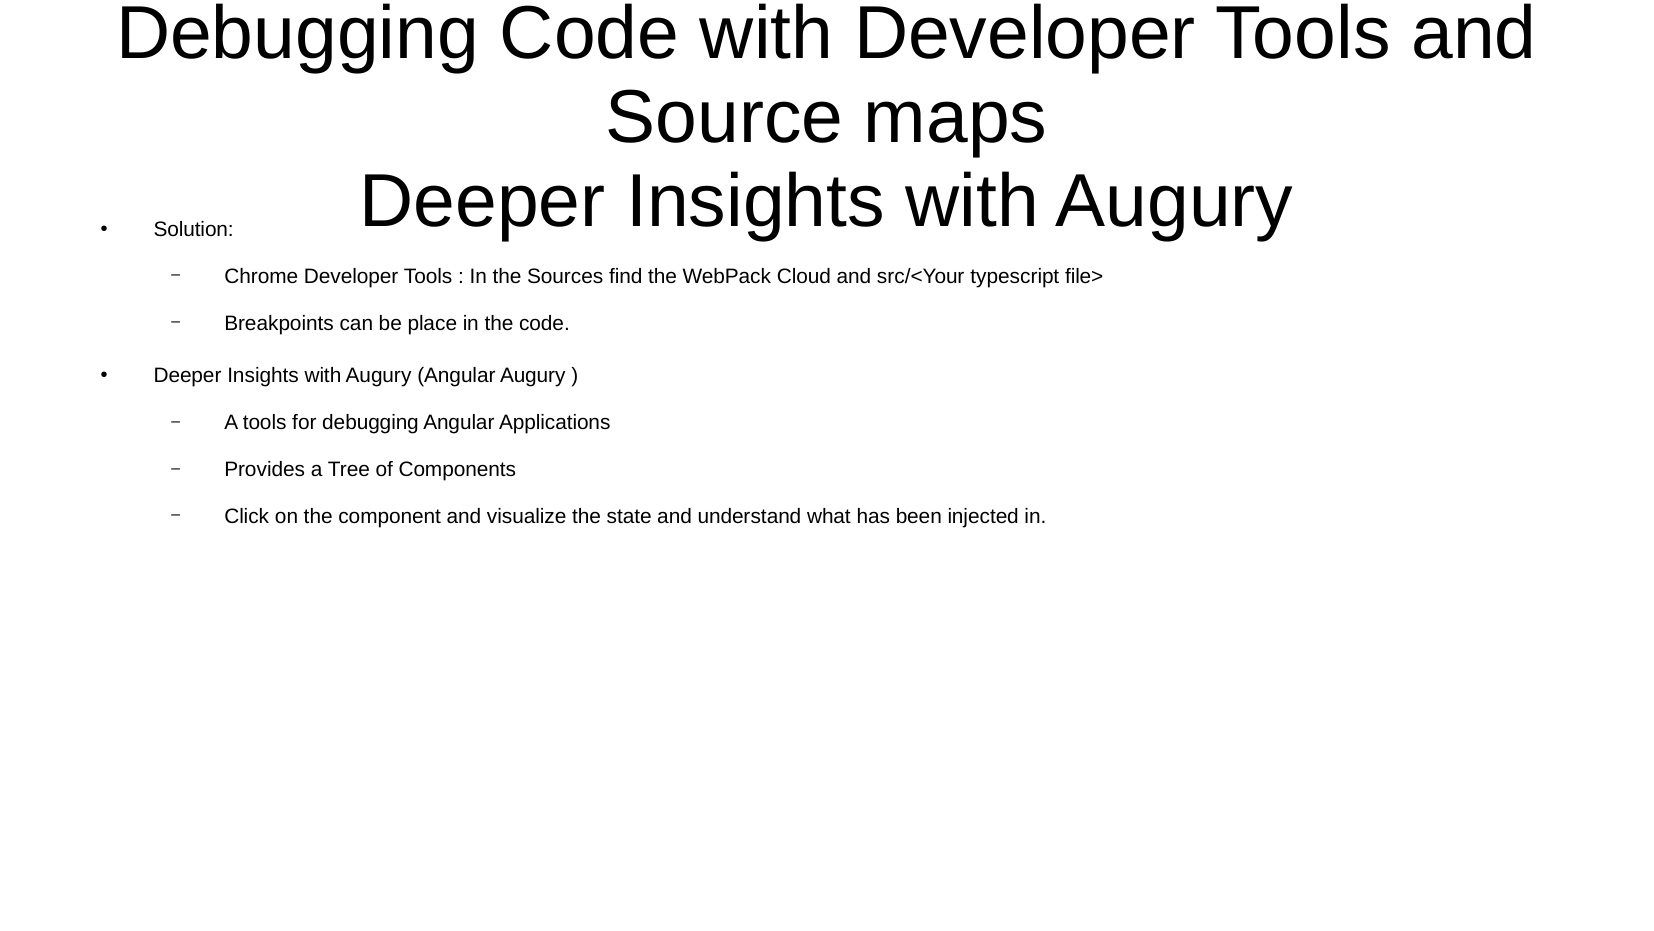

# Debugging Code with Developer Tools and Source maps Deeper Insights with Augury
Solution:
Chrome Developer Tools : In the Sources find the WebPack Cloud and src/<Your typescript file>
Breakpoints can be place in the code.
Deeper Insights with Augury (Angular Augury )
A tools for debugging Angular Applications
Provides a Tree of Components
Click on the component and visualize the state and understand what has been injected in.